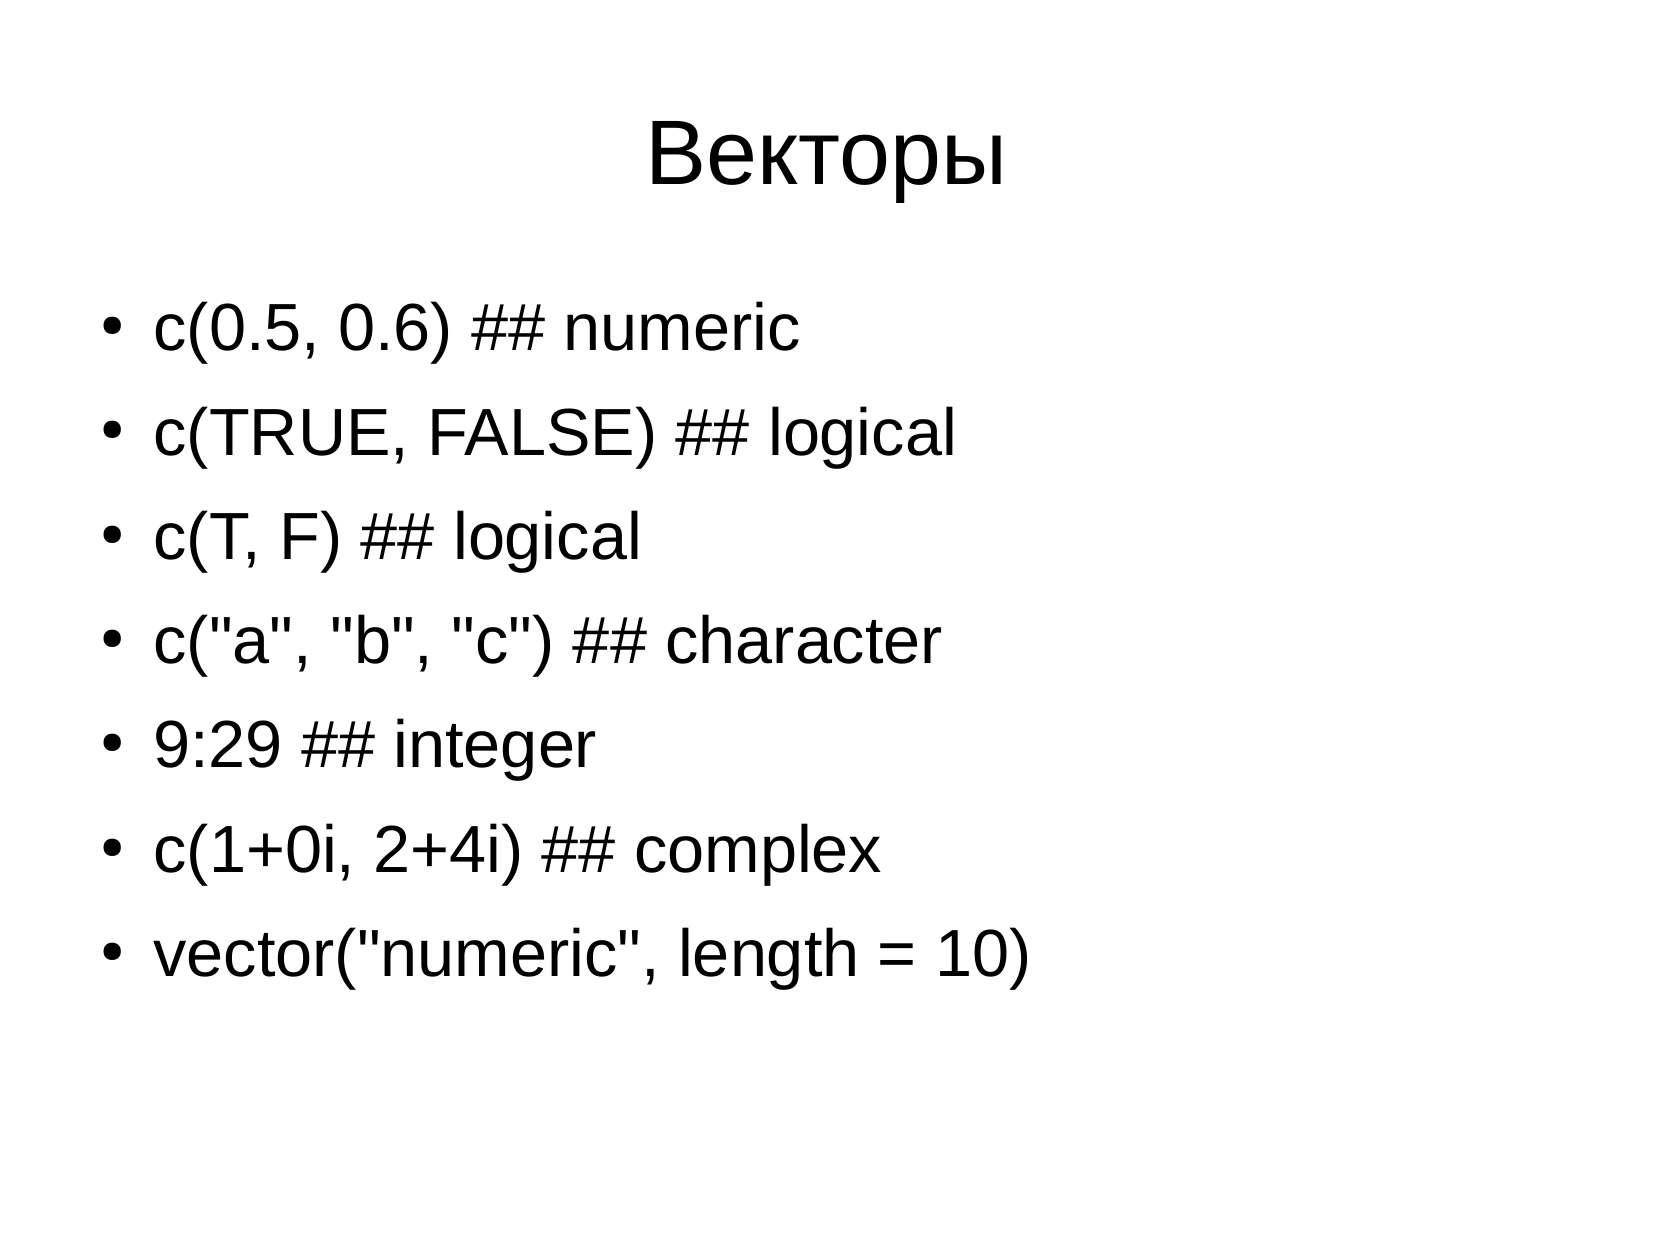

# Векторы
c(0.5, 0.6) ## numeric
c(TRUE, FALSE) ## logical
c(T, F) ## logical
c("a", "b", "c") ## character
9:29 ## integer
c(1+0i, 2+4i) ## complex
vector("numeric", length = 10)